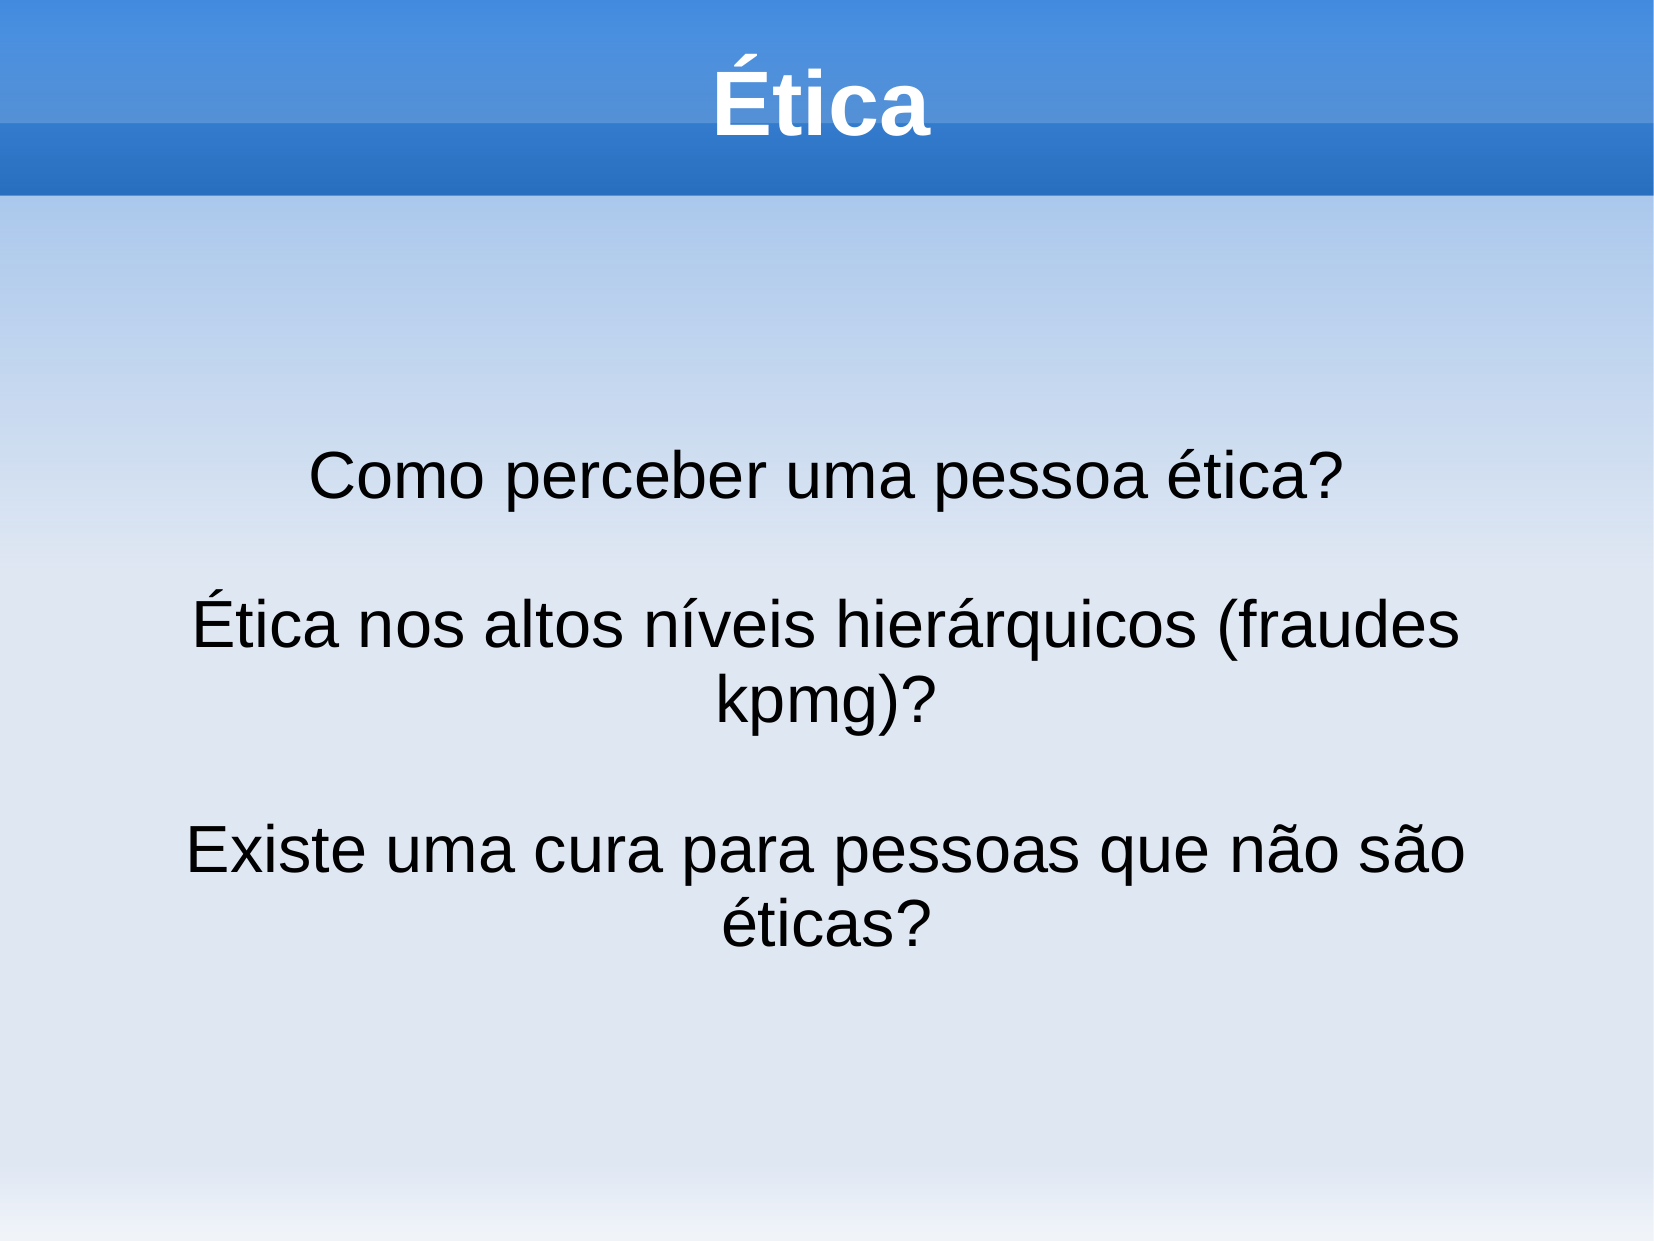

# Ética
Como perceber uma pessoa ética?
Ética nos altos níveis hierárquicos (fraudes kpmg)?
Existe uma cura para pessoas que não são éticas?